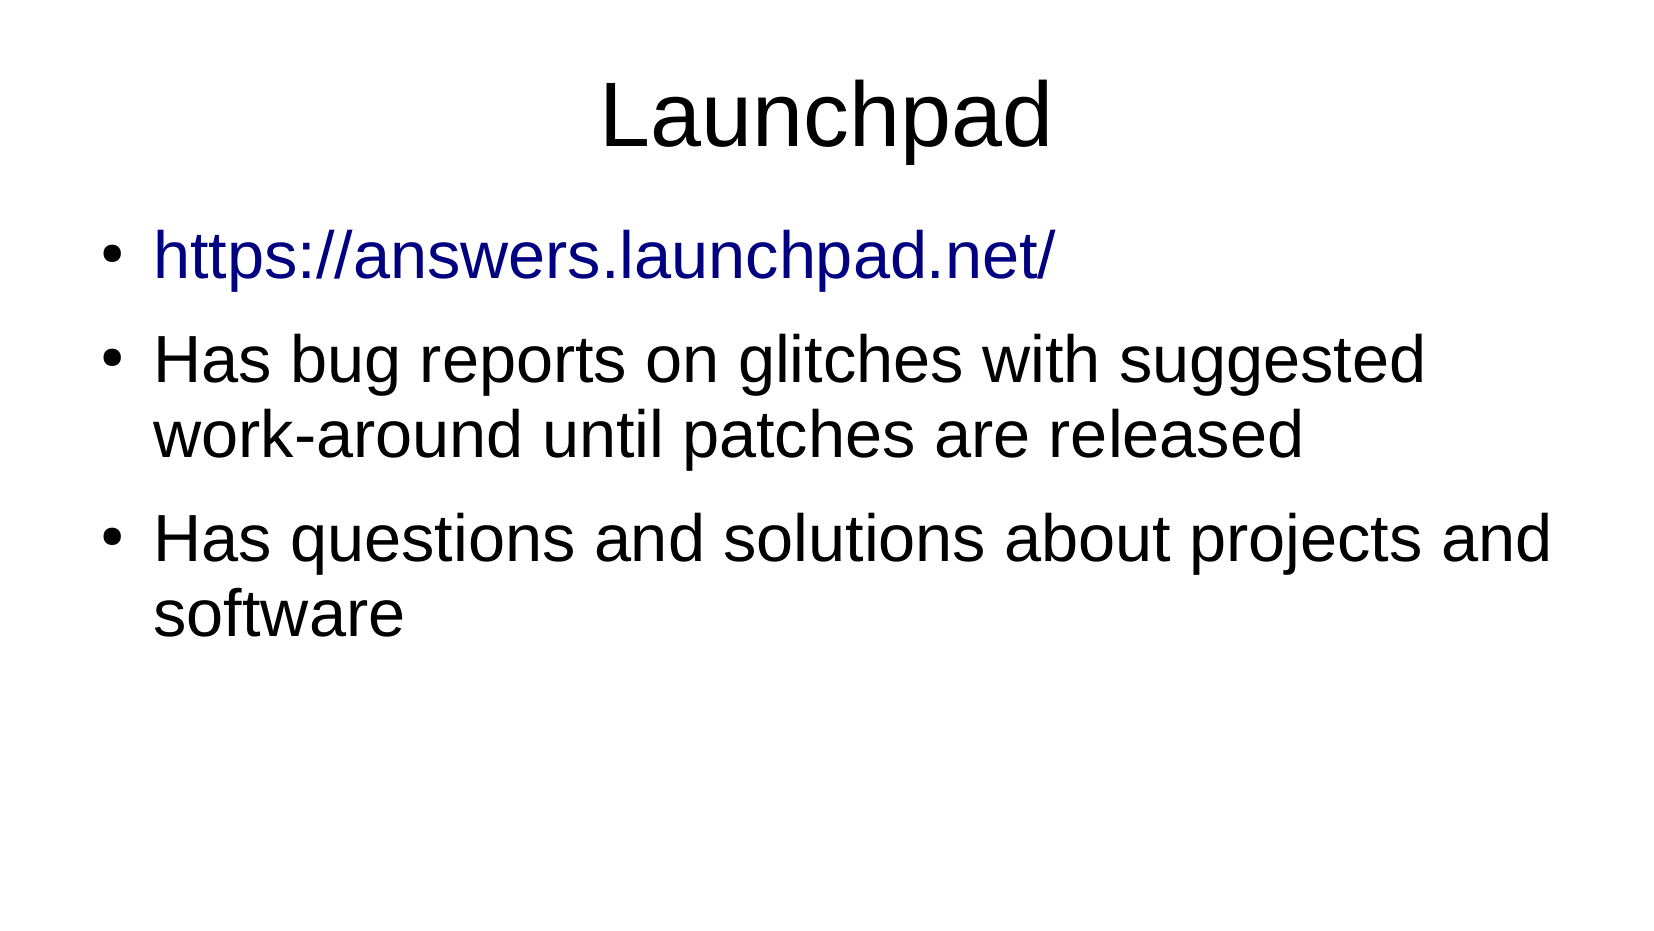

# Launchpad
https://answers.launchpad.net/
Has bug reports on glitches with suggested work-around until patches are released
Has questions and solutions about projects and software